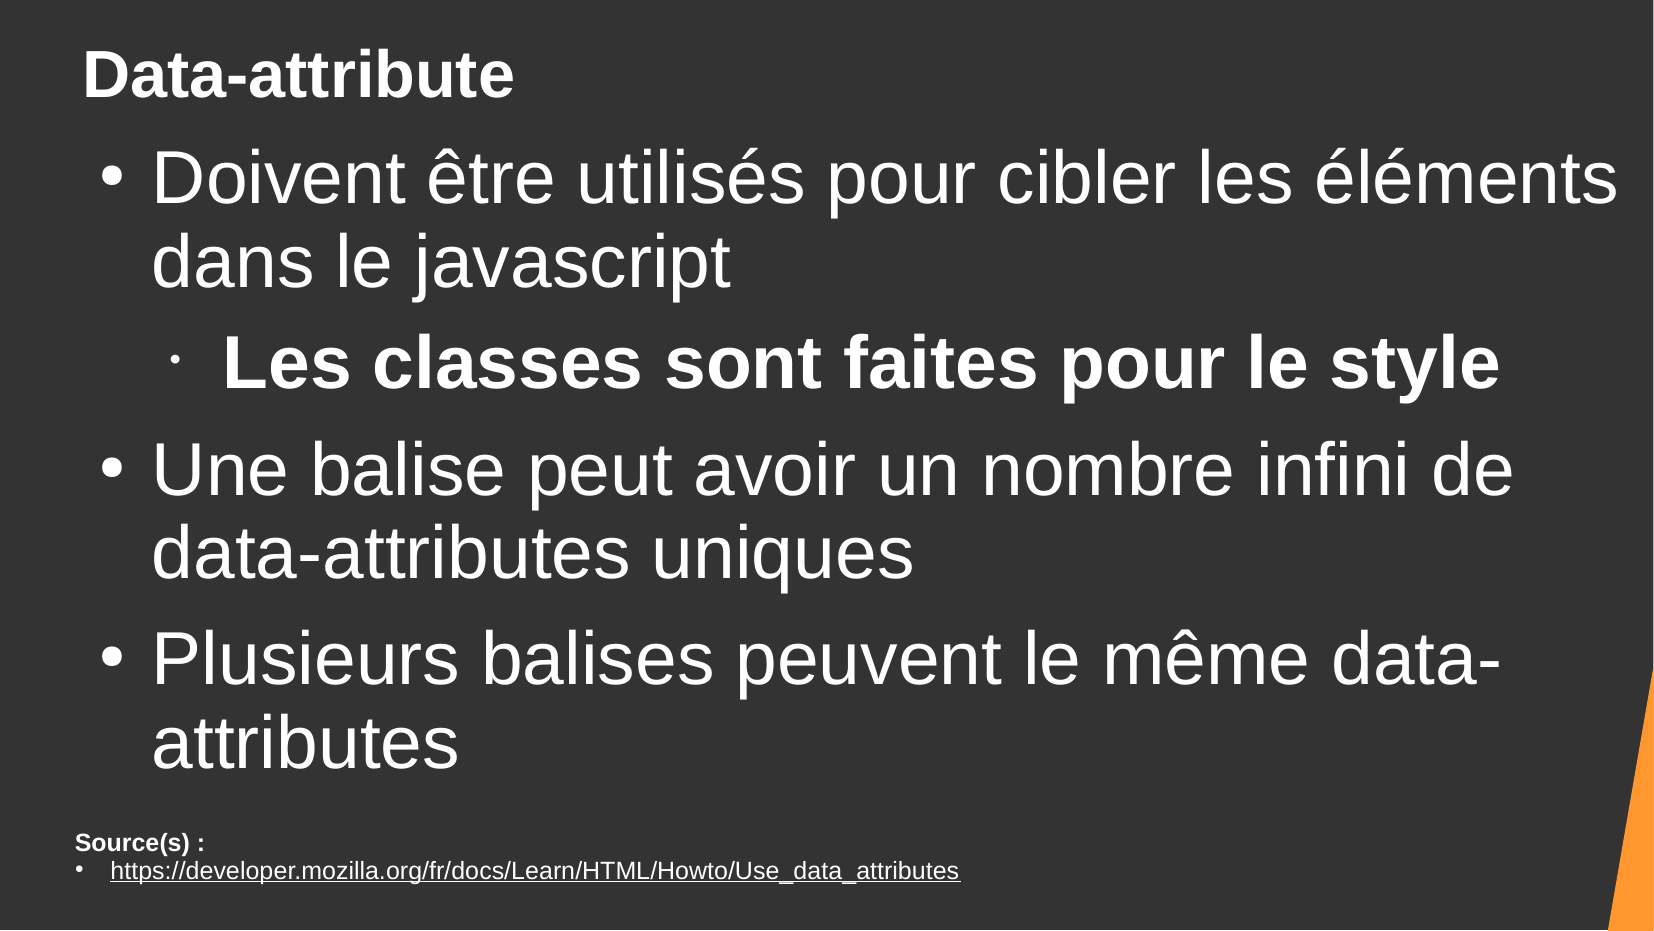

# Data-attribute
Doivent être utilisés pour cibler les éléments dans le javascript
Les classes sont faites pour le style
Une balise peut avoir un nombre infini de data-attributes uniques
Plusieurs balises peuvent le même data-attributes
Source(s) :
https://developer.mozilla.org/fr/docs/Learn/HTML/Howto/Use_data_attributes